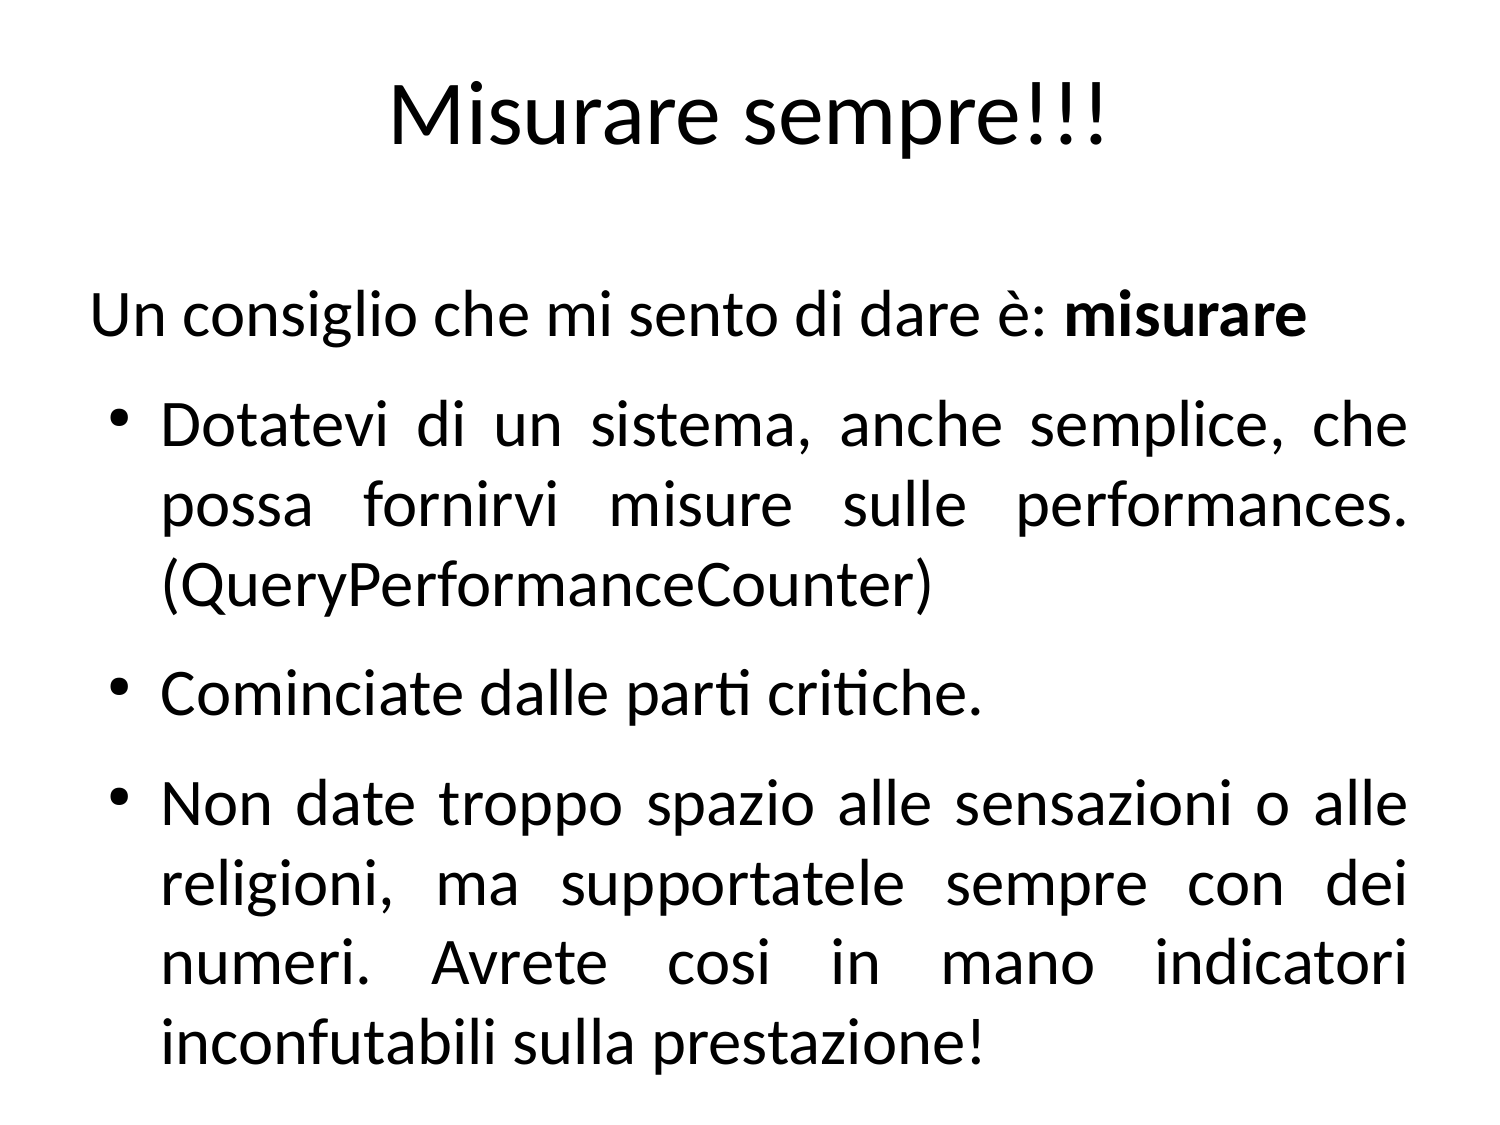

# Misurare sempre!!!
Un consiglio che mi sento di dare è: misurare
Dotatevi di un sistema, anche semplice, che possa fornirvi misure sulle performances. (QueryPerformanceCounter)
Cominciate dalle parti critiche.
Non date troppo spazio alle sensazioni o alle religioni, ma supportatele sempre con dei numeri. Avrete cosi in mano indicatori inconfutabili sulla prestazione!